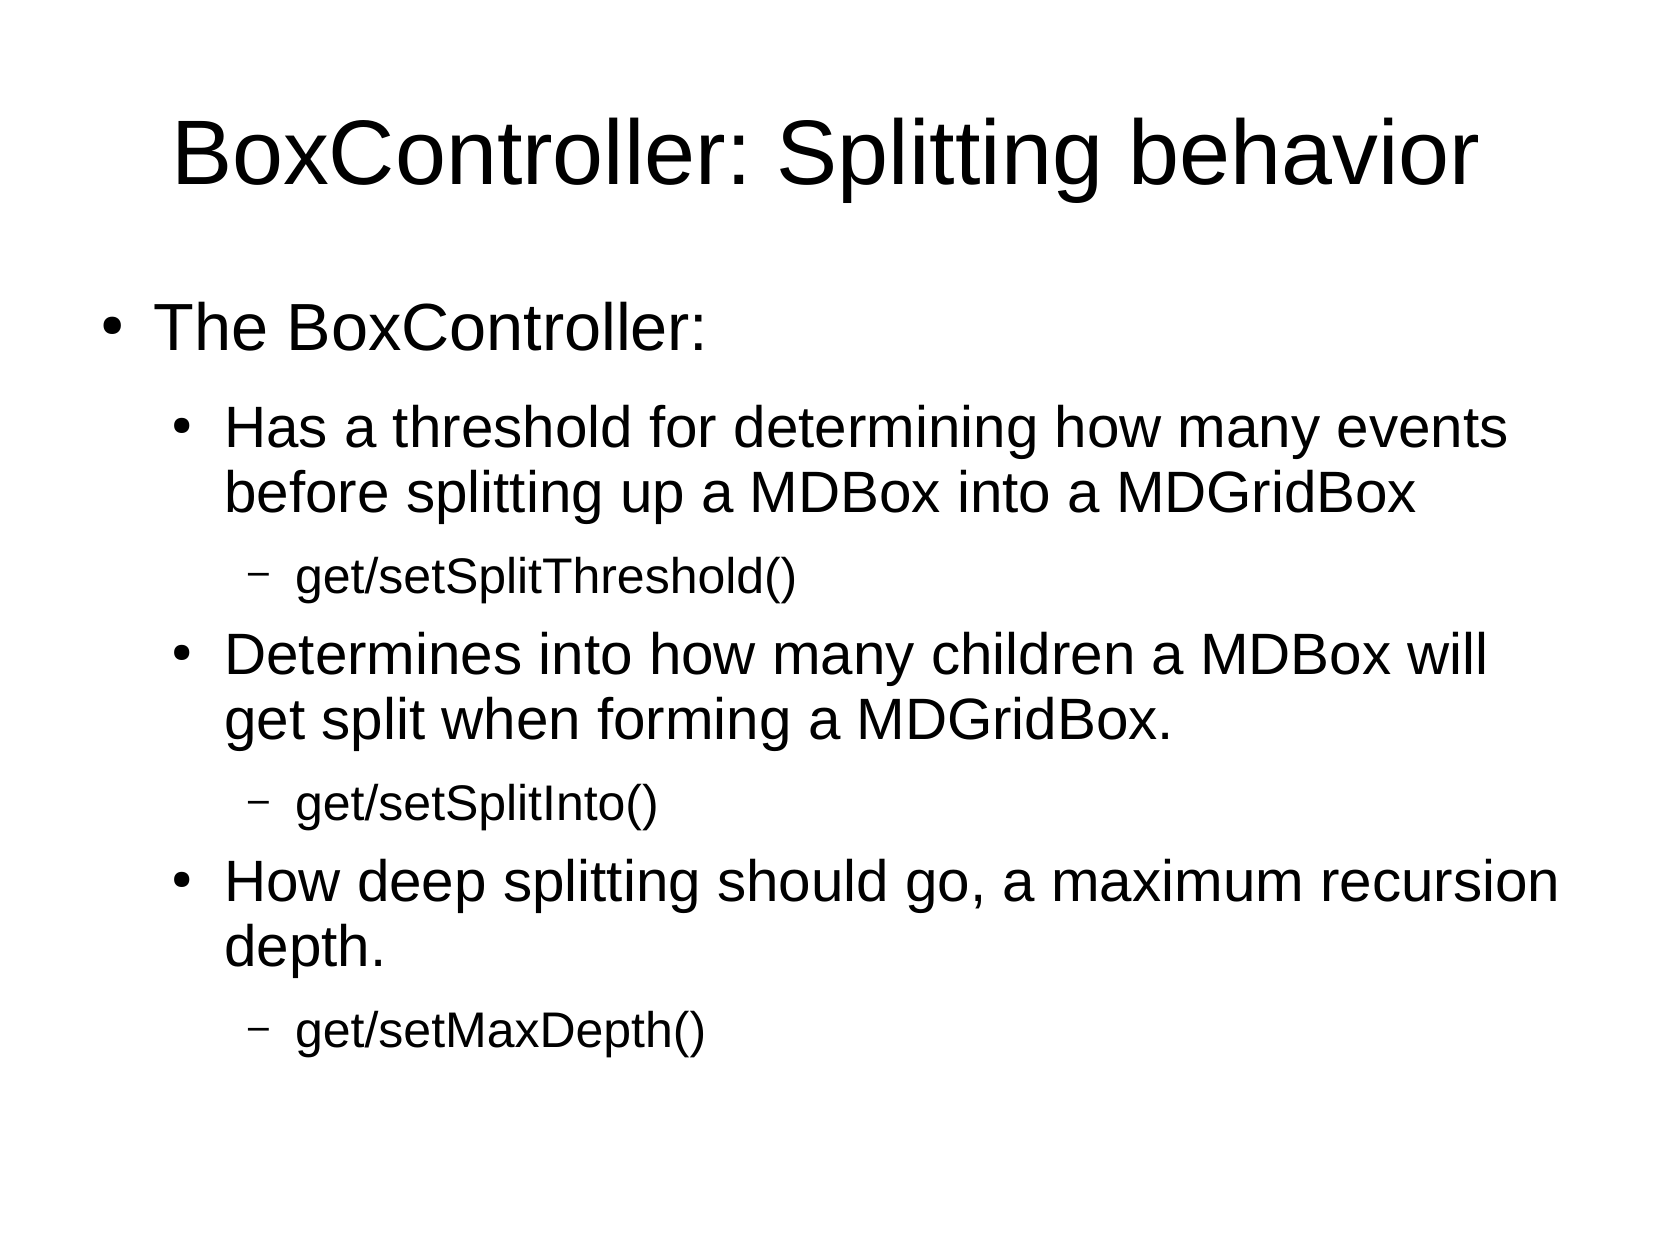

# BoxController: Splitting behavior
The BoxController:
Has a threshold for determining how many events before splitting up a MDBox into a MDGridBox
get/setSplitThreshold()
Determines into how many children a MDBox will get split when forming a MDGridBox.
get/setSplitInto()
How deep splitting should go, a maximum recursion depth.
get/setMaxDepth()